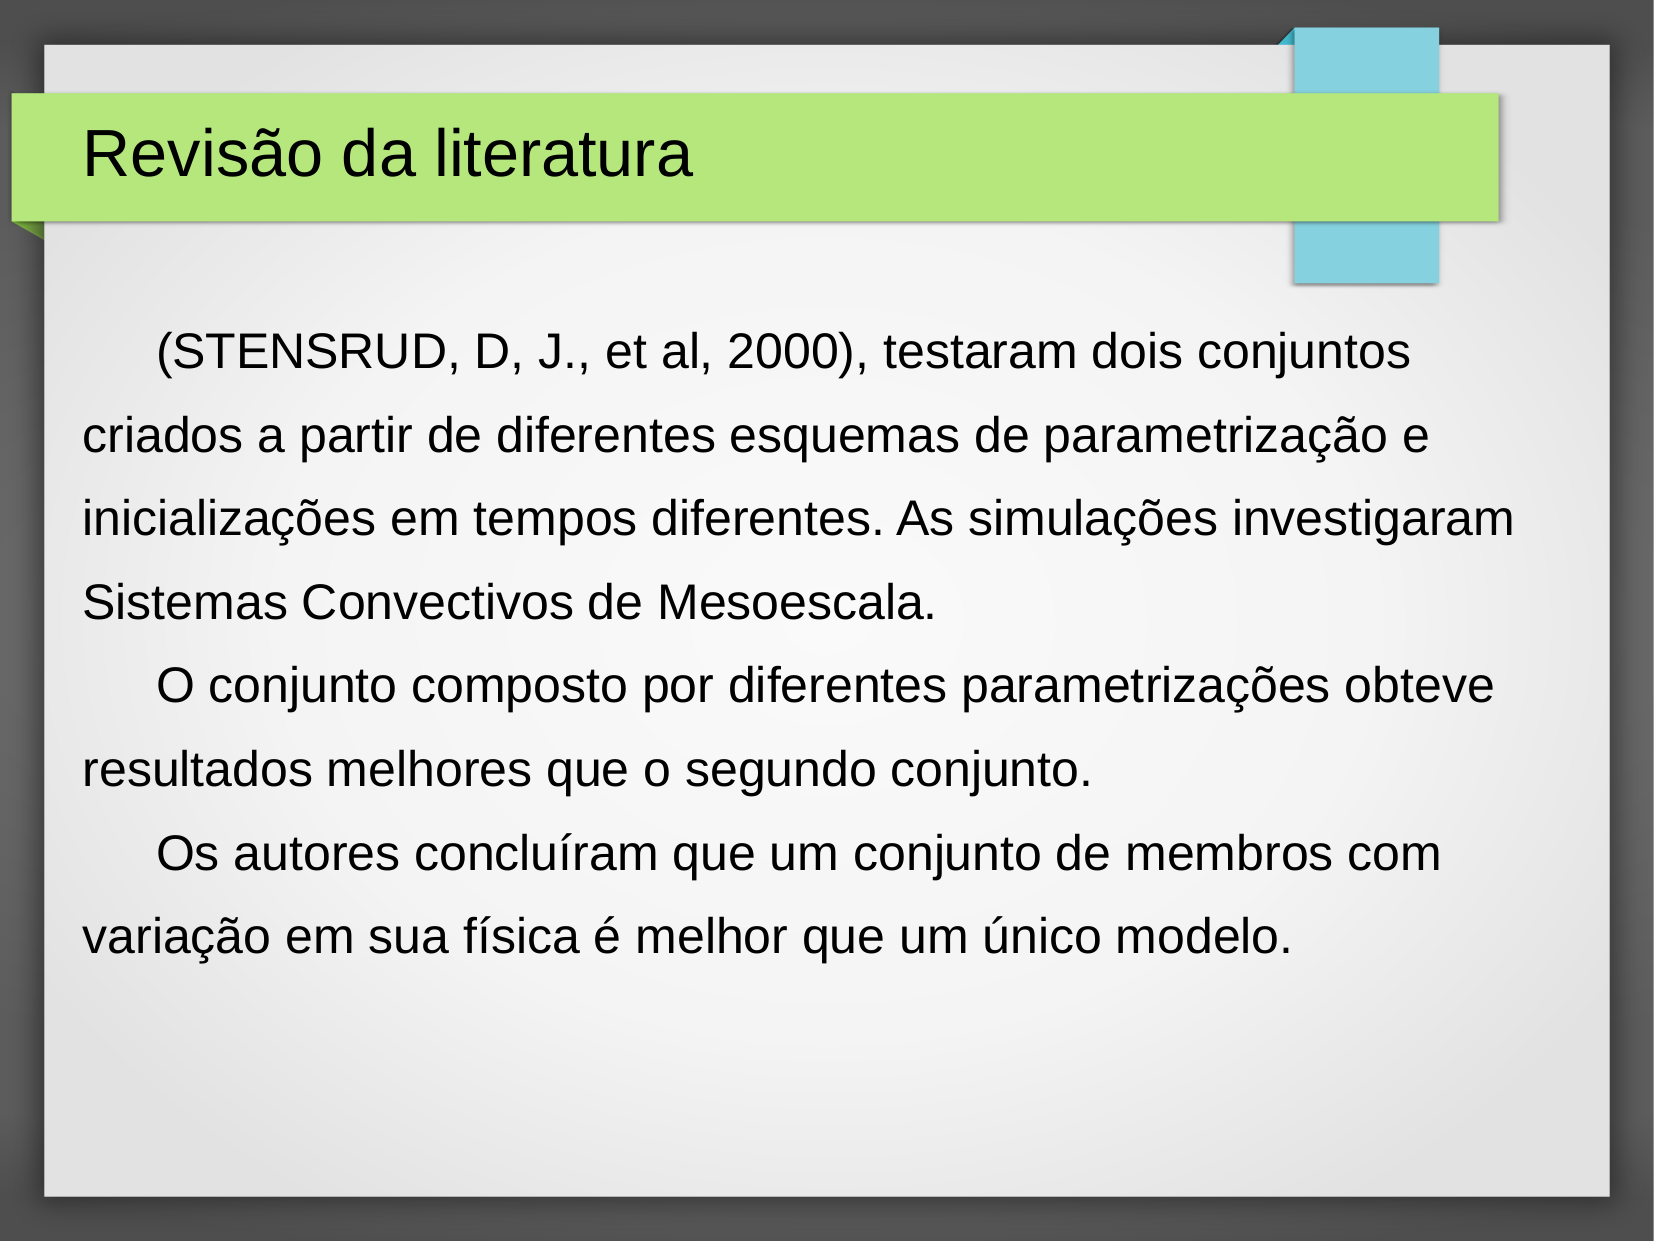

# Revisão da literatura
(STENSRUD, D, J., et al, 2000), testaram dois conjuntos criados a partir de diferentes esquemas de parametrização e inicializações em tempos diferentes. As simulações investigaram Sistemas Convectivos de Mesoescala.
O conjunto composto por diferentes parametrizações obteve resultados melhores que o segundo conjunto.
Os autores concluíram que um conjunto de membros com variação em sua física é melhor que um único modelo.